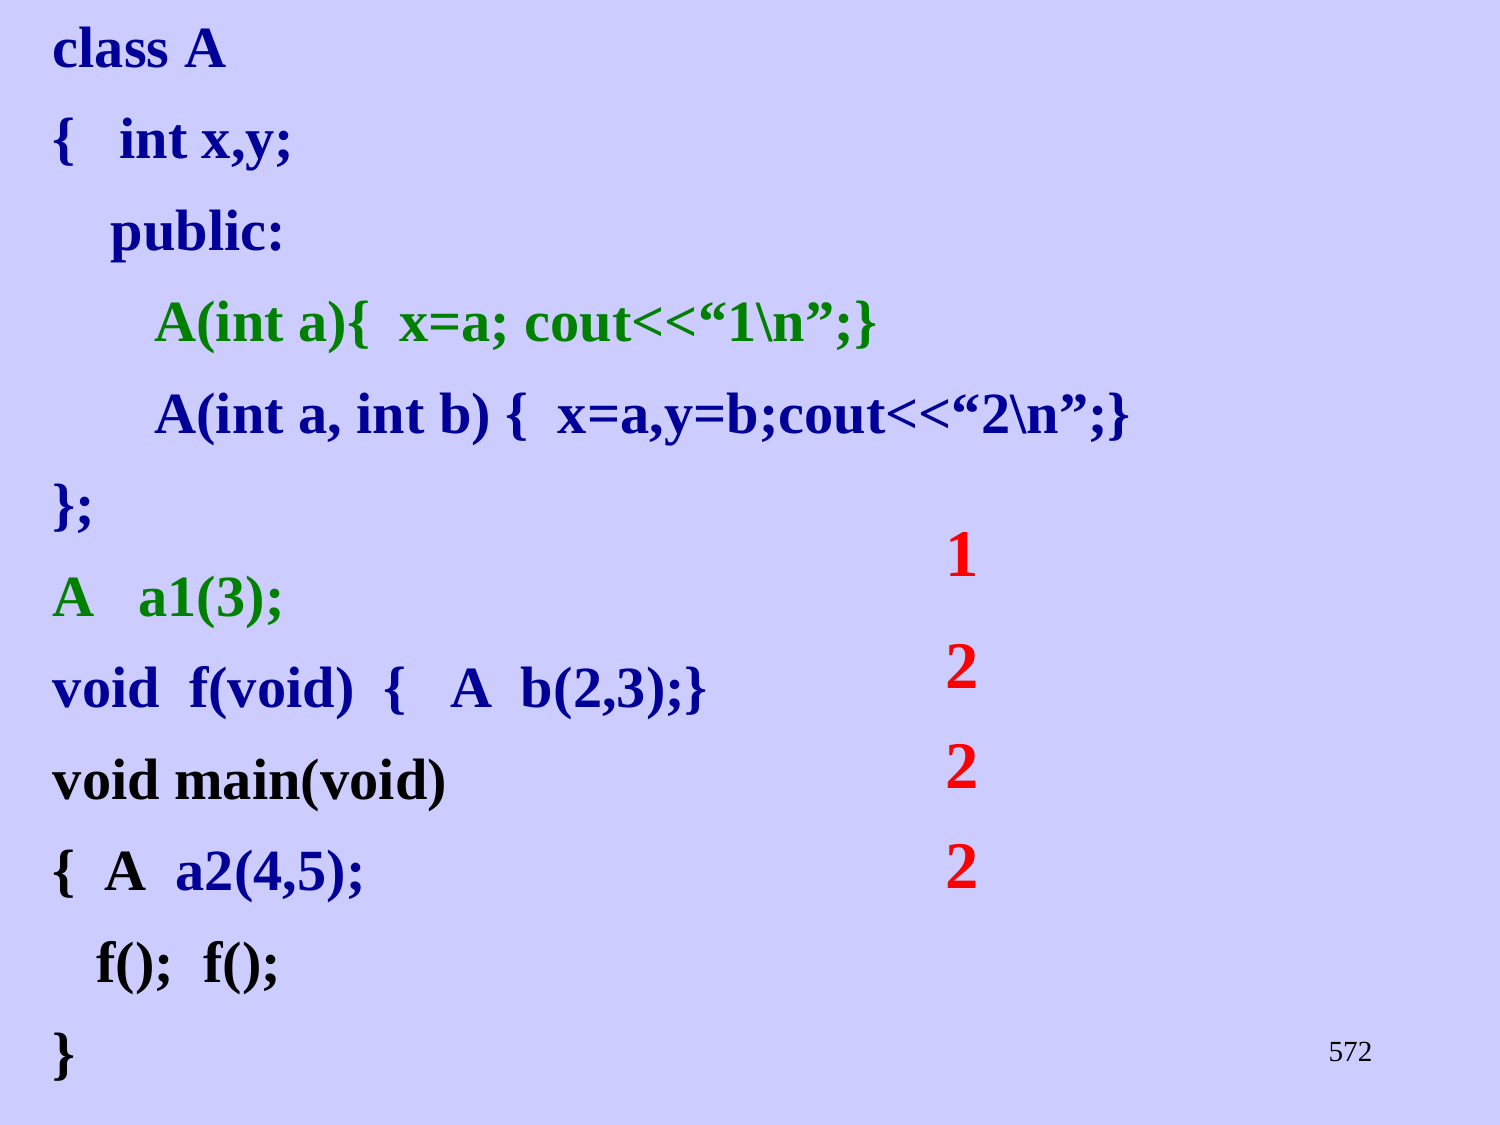

class A
{ int x,y;
 public:
 A(int a){ x=a; cout<<“1\n”;}
 A(int a, int b) { x=a,y=b;cout<<“2\n”;}
};
A a1(3);
void f(void) { A b(2,3);}
void main(void)
{ A a2(4,5);
 f(); f();
}
1
2
2
2